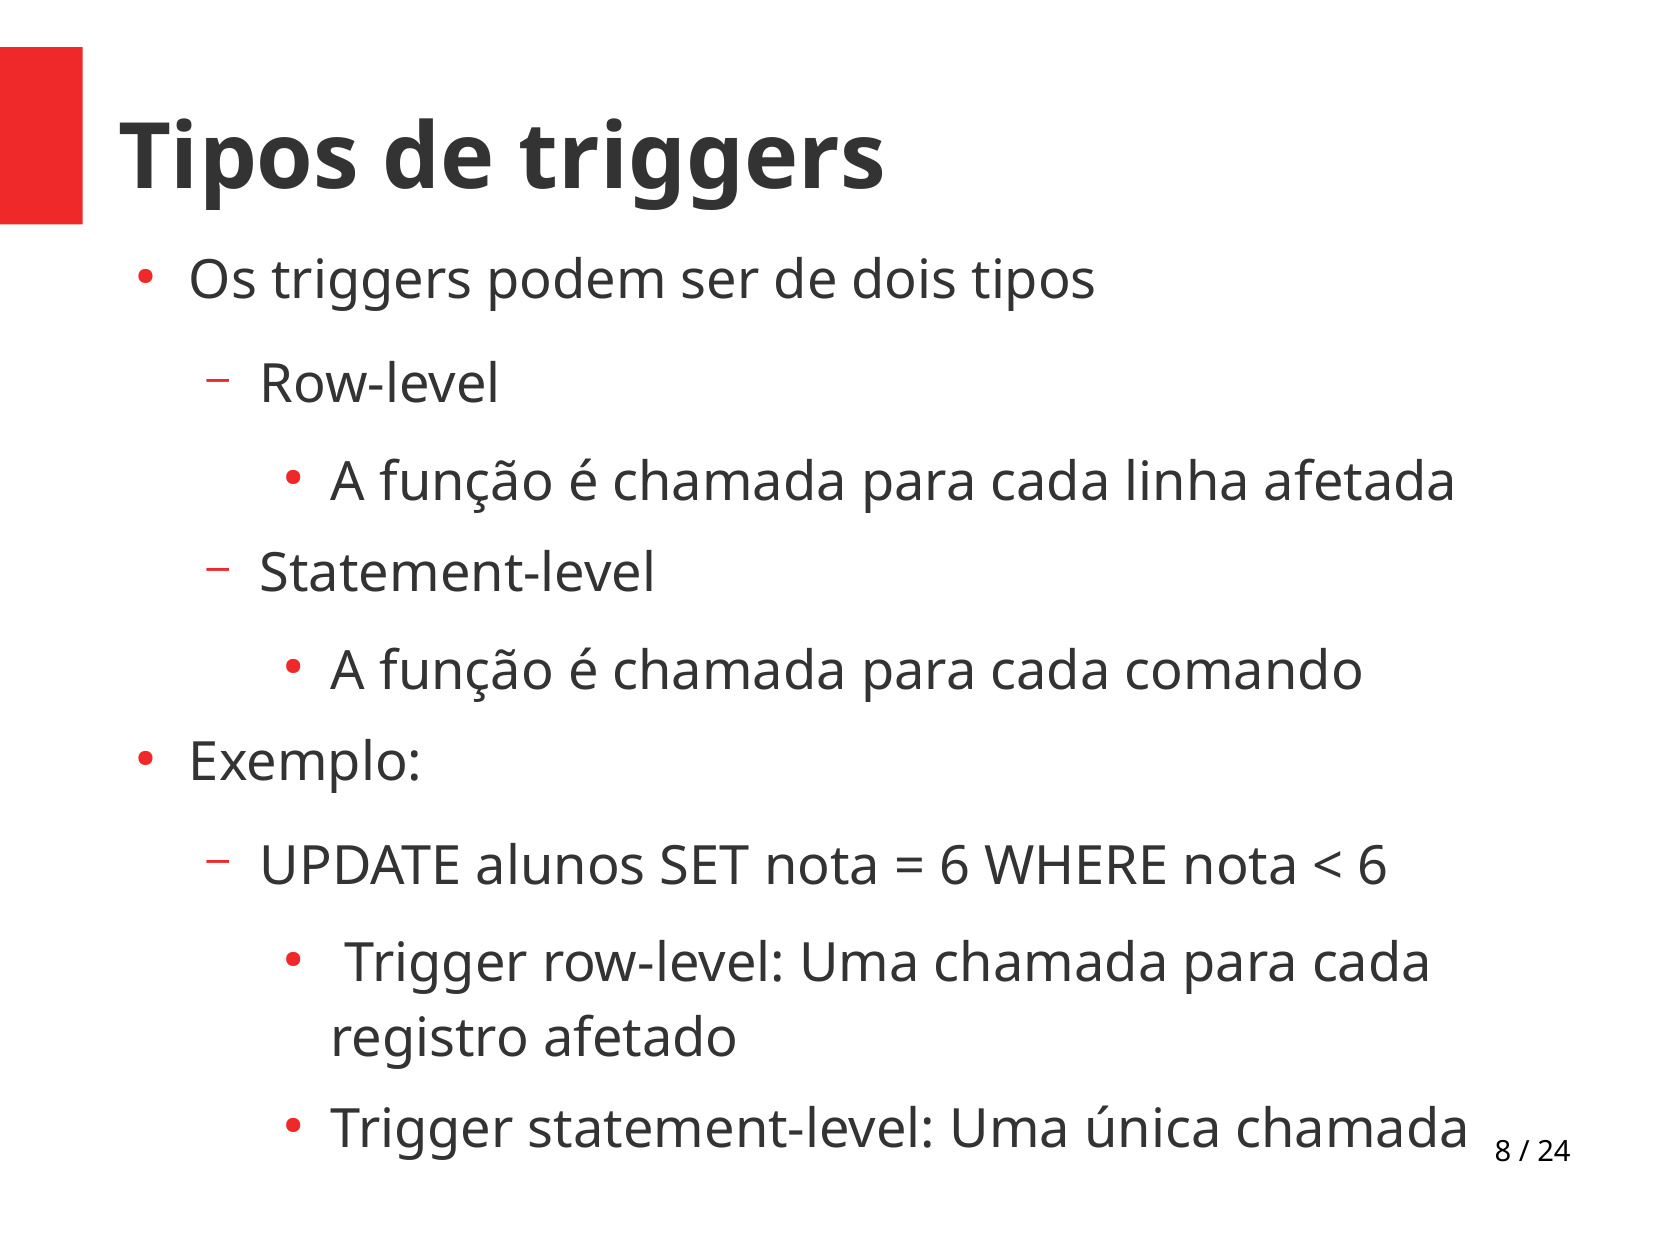

# Tipos de triggers
Os triggers podem ser de dois tipos
Row-level
A função é chamada para cada linha afetada
Statement-level
A função é chamada para cada comando
Exemplo:
UPDATE alunos SET nota = 6 WHERE nota < 6
 Trigger row-level: Uma chamada para cada registro afetado
Trigger statement-level: Uma única chamada
8